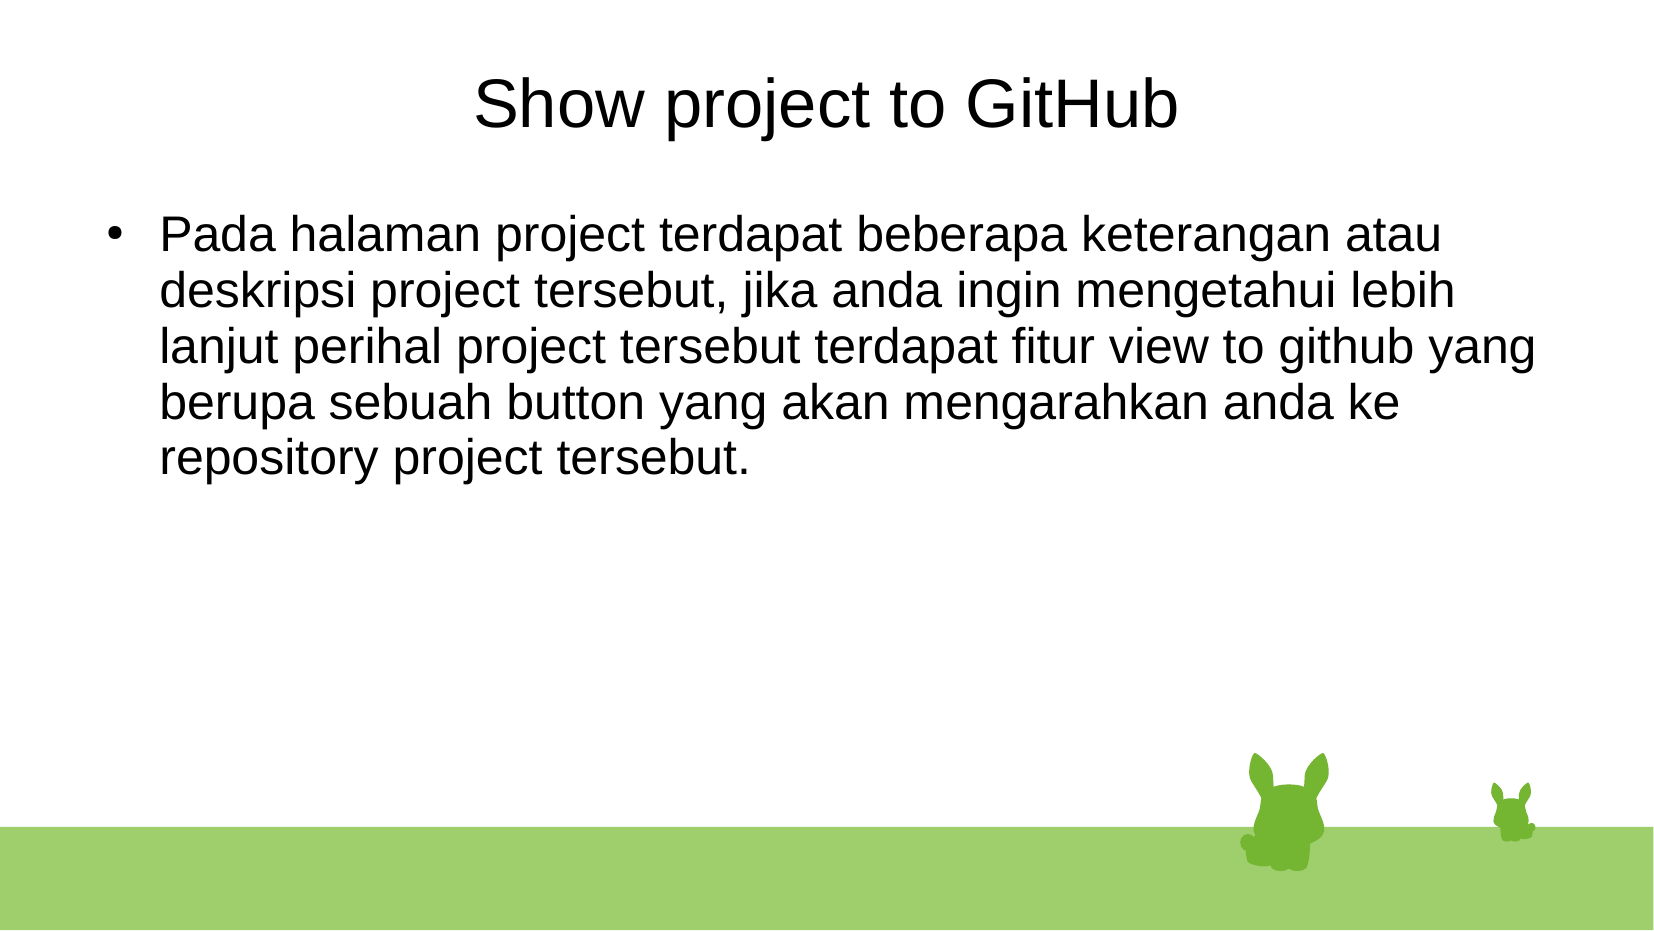

# Show project to GitHub
Pada halaman project terdapat beberapa keterangan atau deskripsi project tersebut, jika anda ingin mengetahui lebih lanjut perihal project tersebut terdapat fitur view to github yang berupa sebuah button yang akan mengarahkan anda ke repository project tersebut.